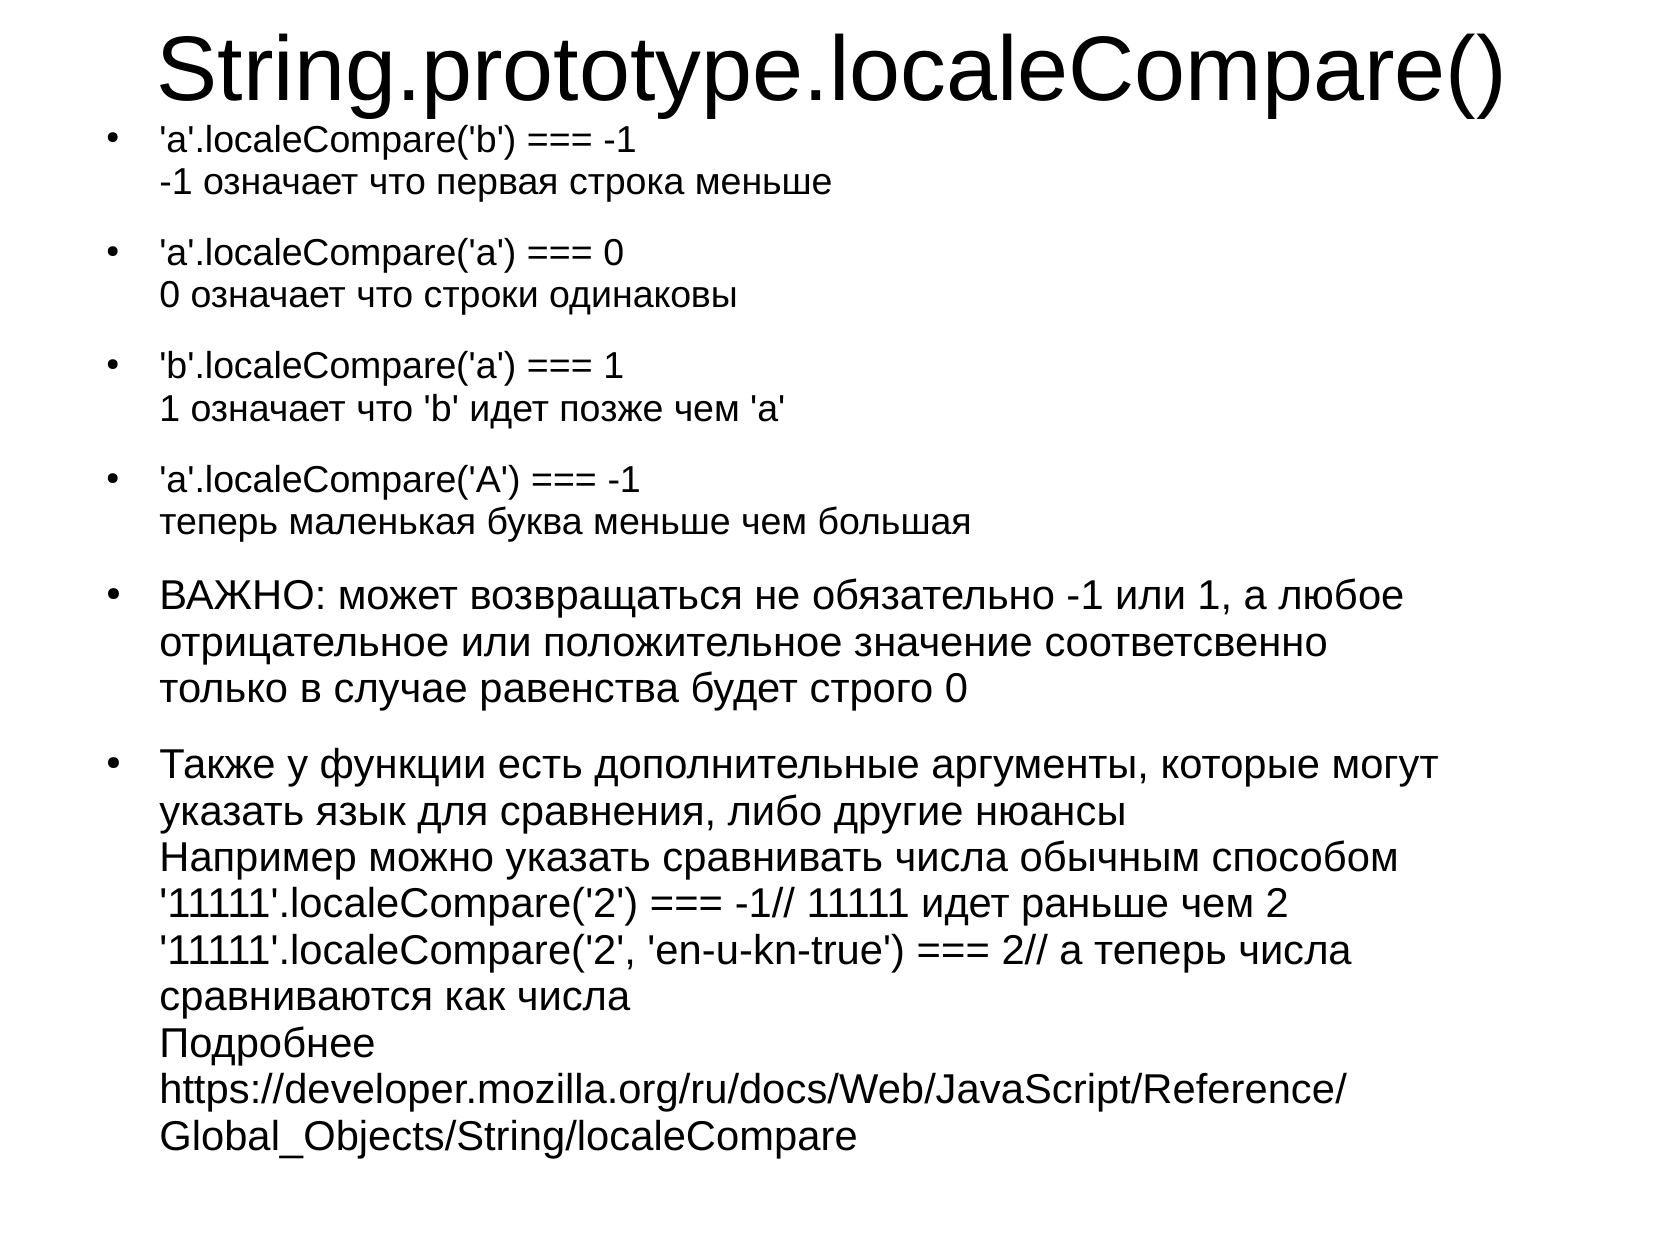

# String.prototype.localeCompare()
'a'.localeCompare('b') === -1
-1 означает что первая строка меньше
'a'.localeCompare('a') === 0
0 означает что строки одинаковы
'b'.localeCompare('a') === 1
1 означает что 'b' идет позже чем 'a'
'a'.localeCompare('A') === -1
теперь маленькая буква меньше чем большая
ВАЖНО: может возвращаться не обязательно -1 или 1, а любое отрицательное или положительное значение соответсвенно
только в случае равенства будет строго 0
Также у функции есть дополнительные аргументы, которые могут указать язык для сравнения, либо другие нюансы
Например можно указать сравнивать числа обычным способом
'11111'.localeCompare('2') === -1// 11111 идет раньше чем 2
'11111'.localeCompare('2', 'en-u-kn-true') === 2// а теперь числа сравниваются как числа
Подробнее
https://developer.mozilla.org/ru/docs/Web/JavaScript/Reference/Global_Objects/String/localeCompare